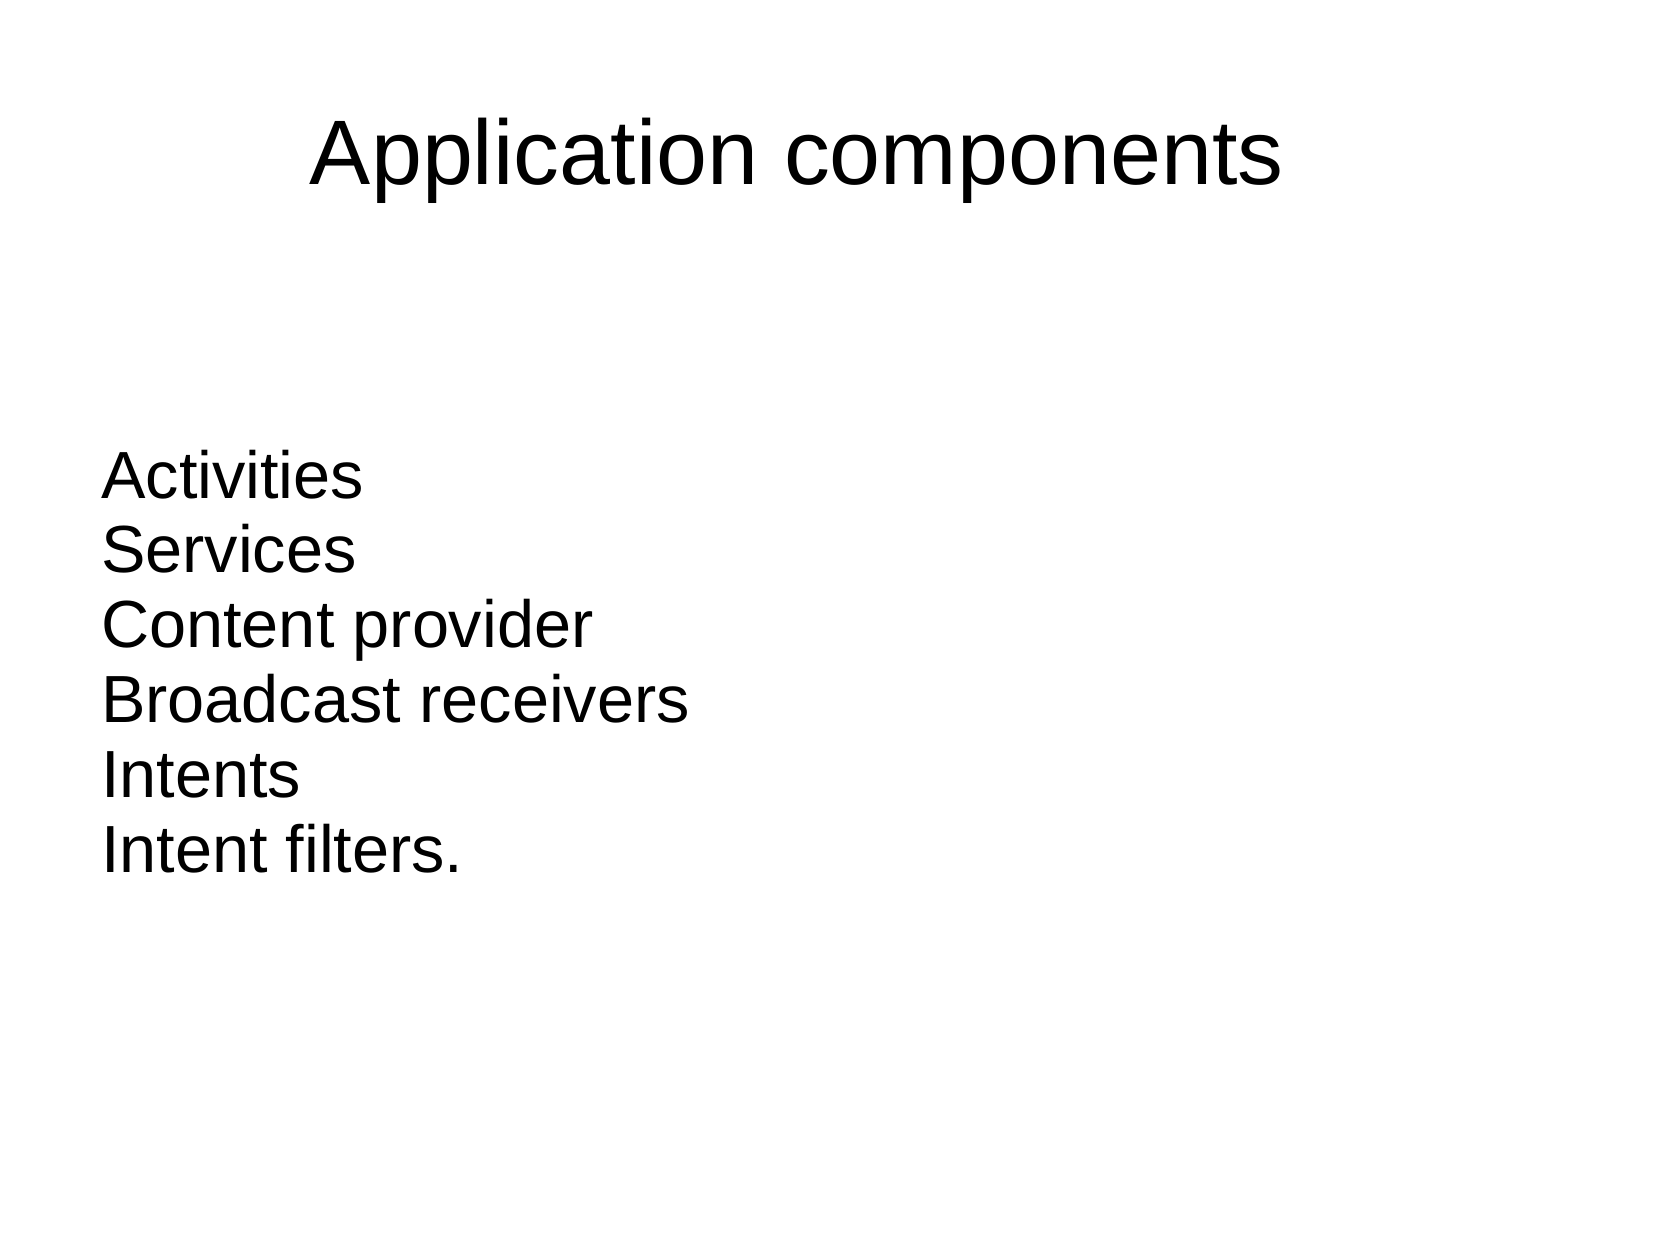

# Application components
 Activities
 Services
 Content provider
 Broadcast receivers
 Intents
 Intent filters.